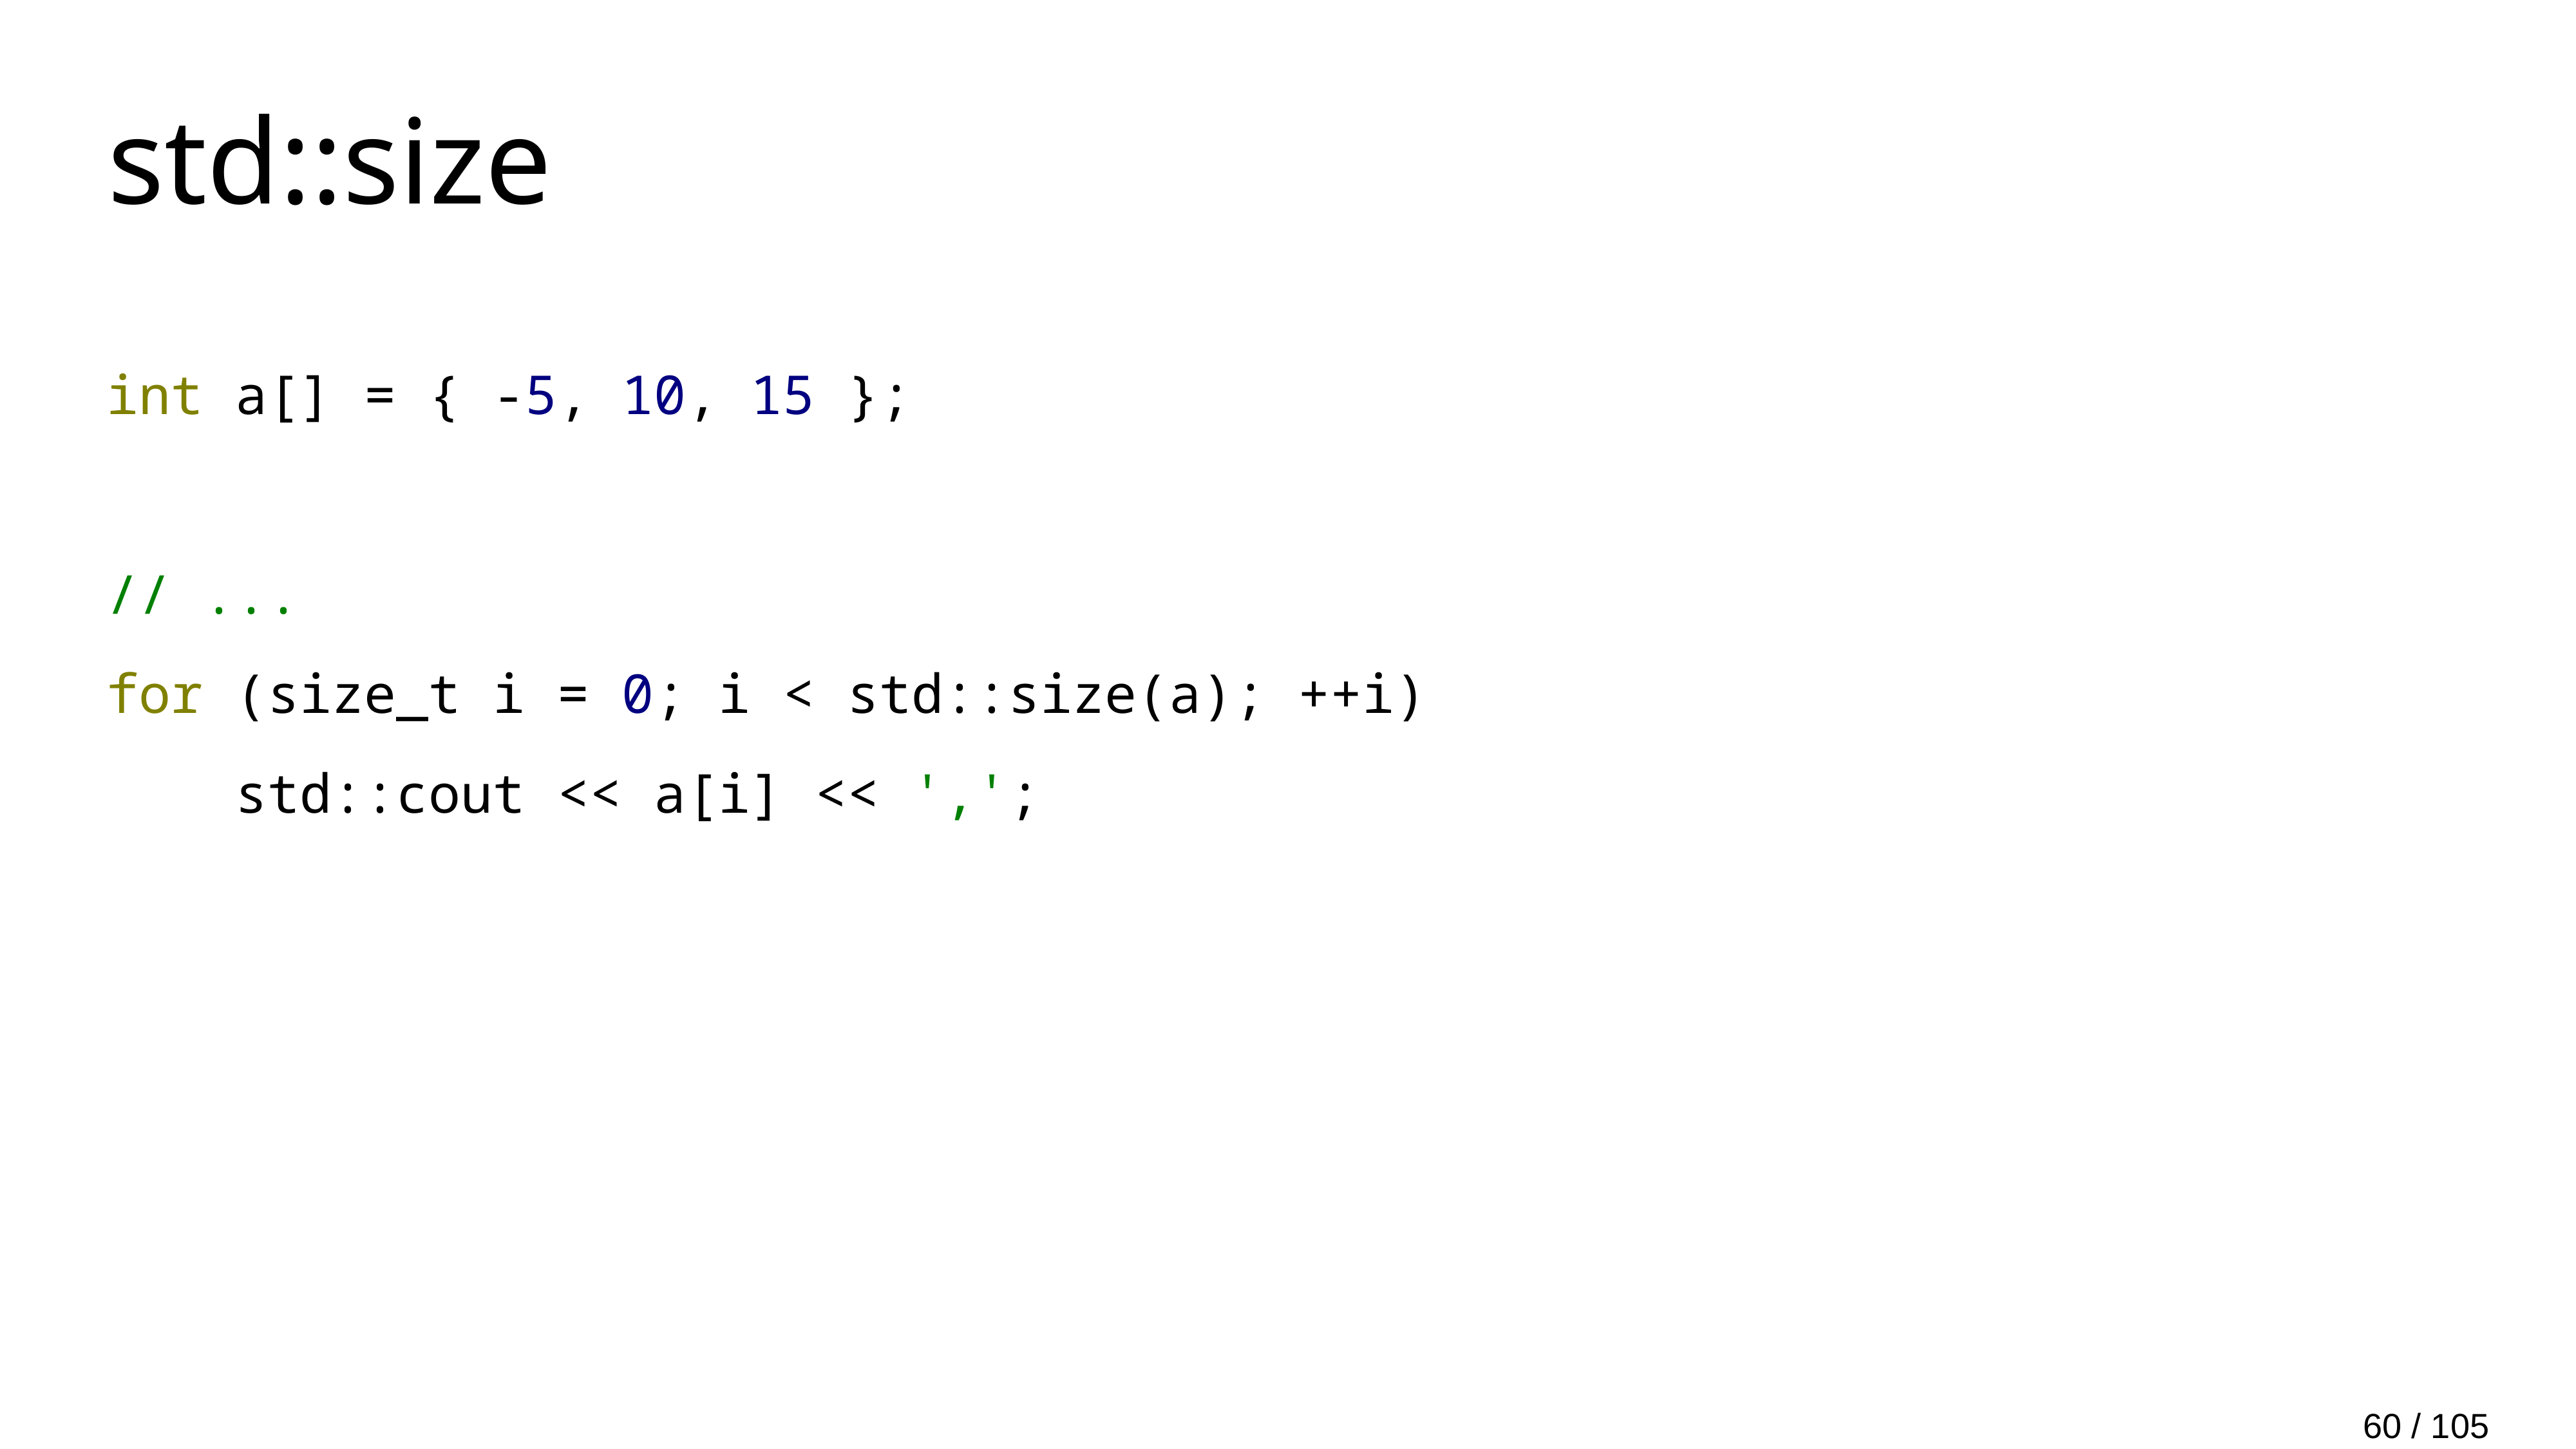

# std::size
int a[] = { -5, 10, 15 };
// ...
for (size_t i = 0; i < std::size(a); ++i)
 std::cout << a[i] << ',';